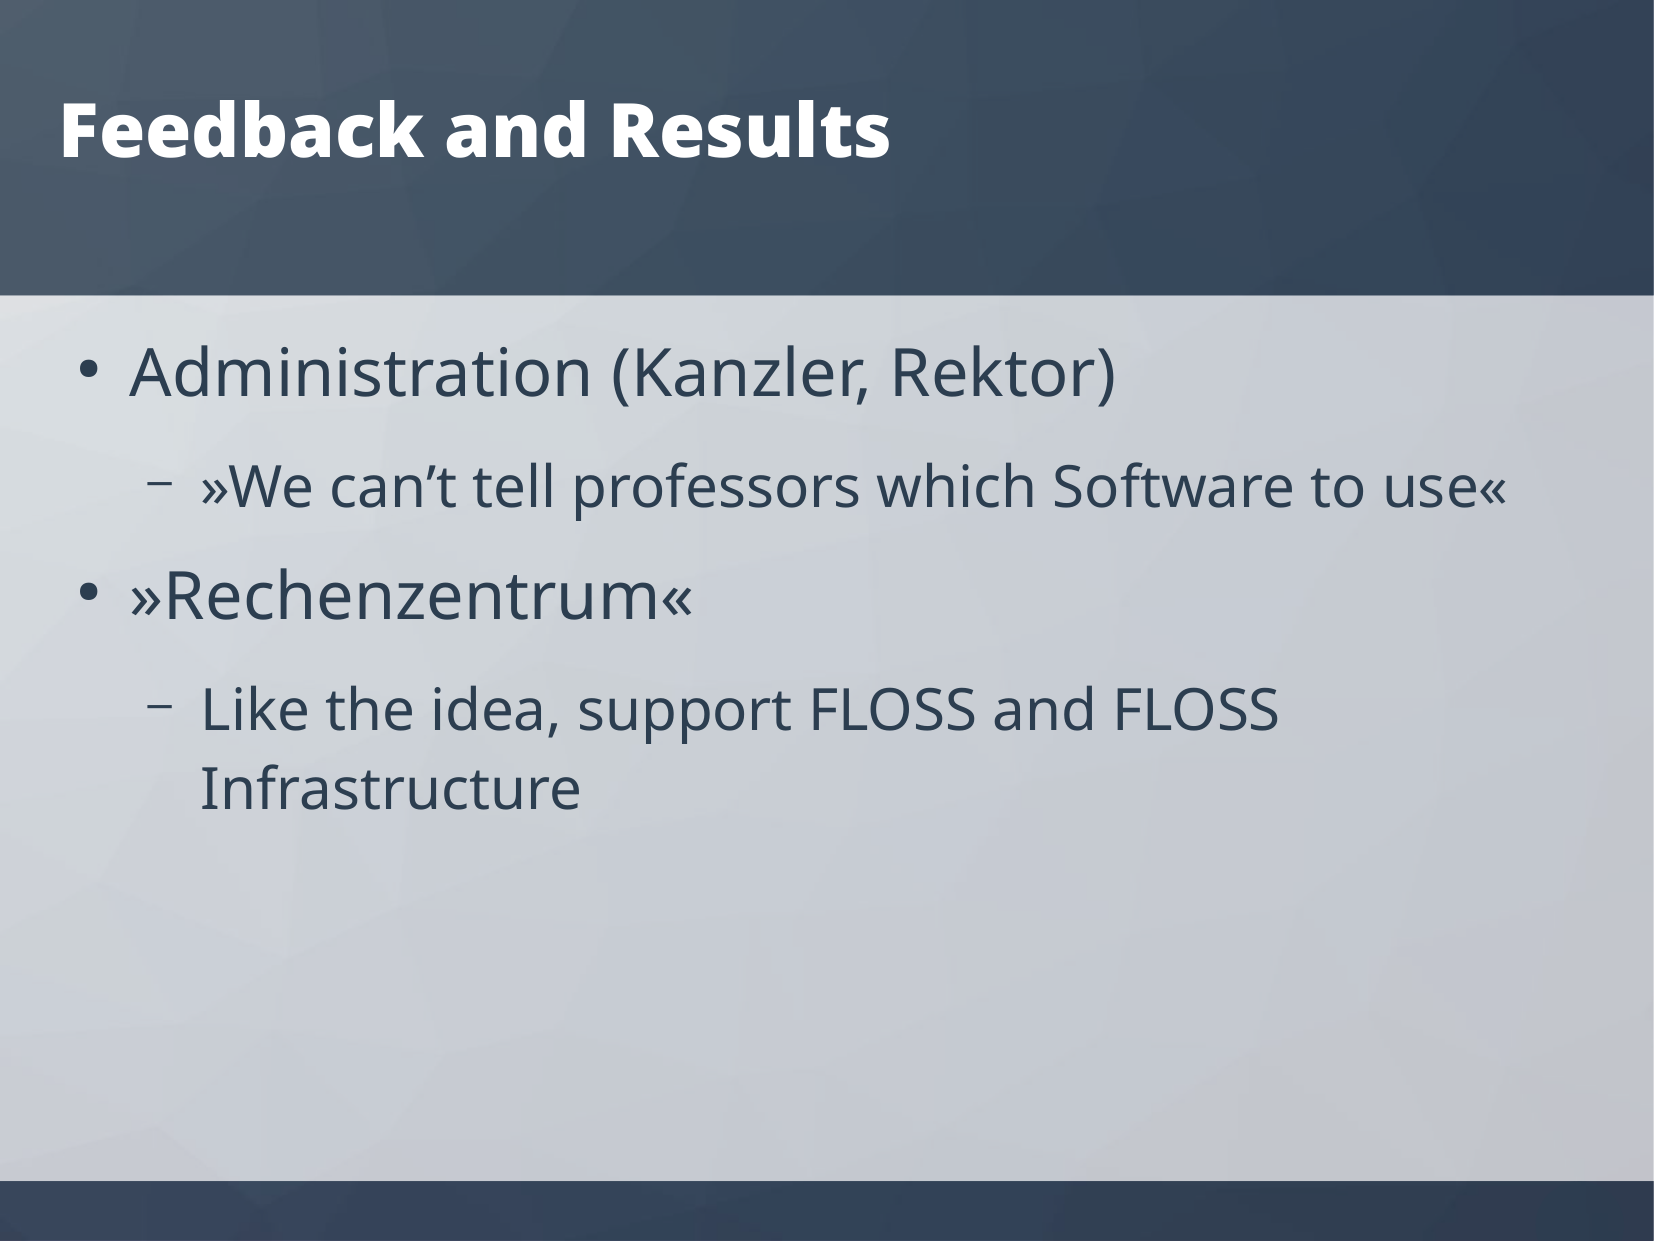

# Feedback and Results
Administration (Kanzler, Rektor)
»We can’t tell professors which Software to use«
»Rechenzentrum«
Like the idea, support FLOSS and FLOSS Infrastructure